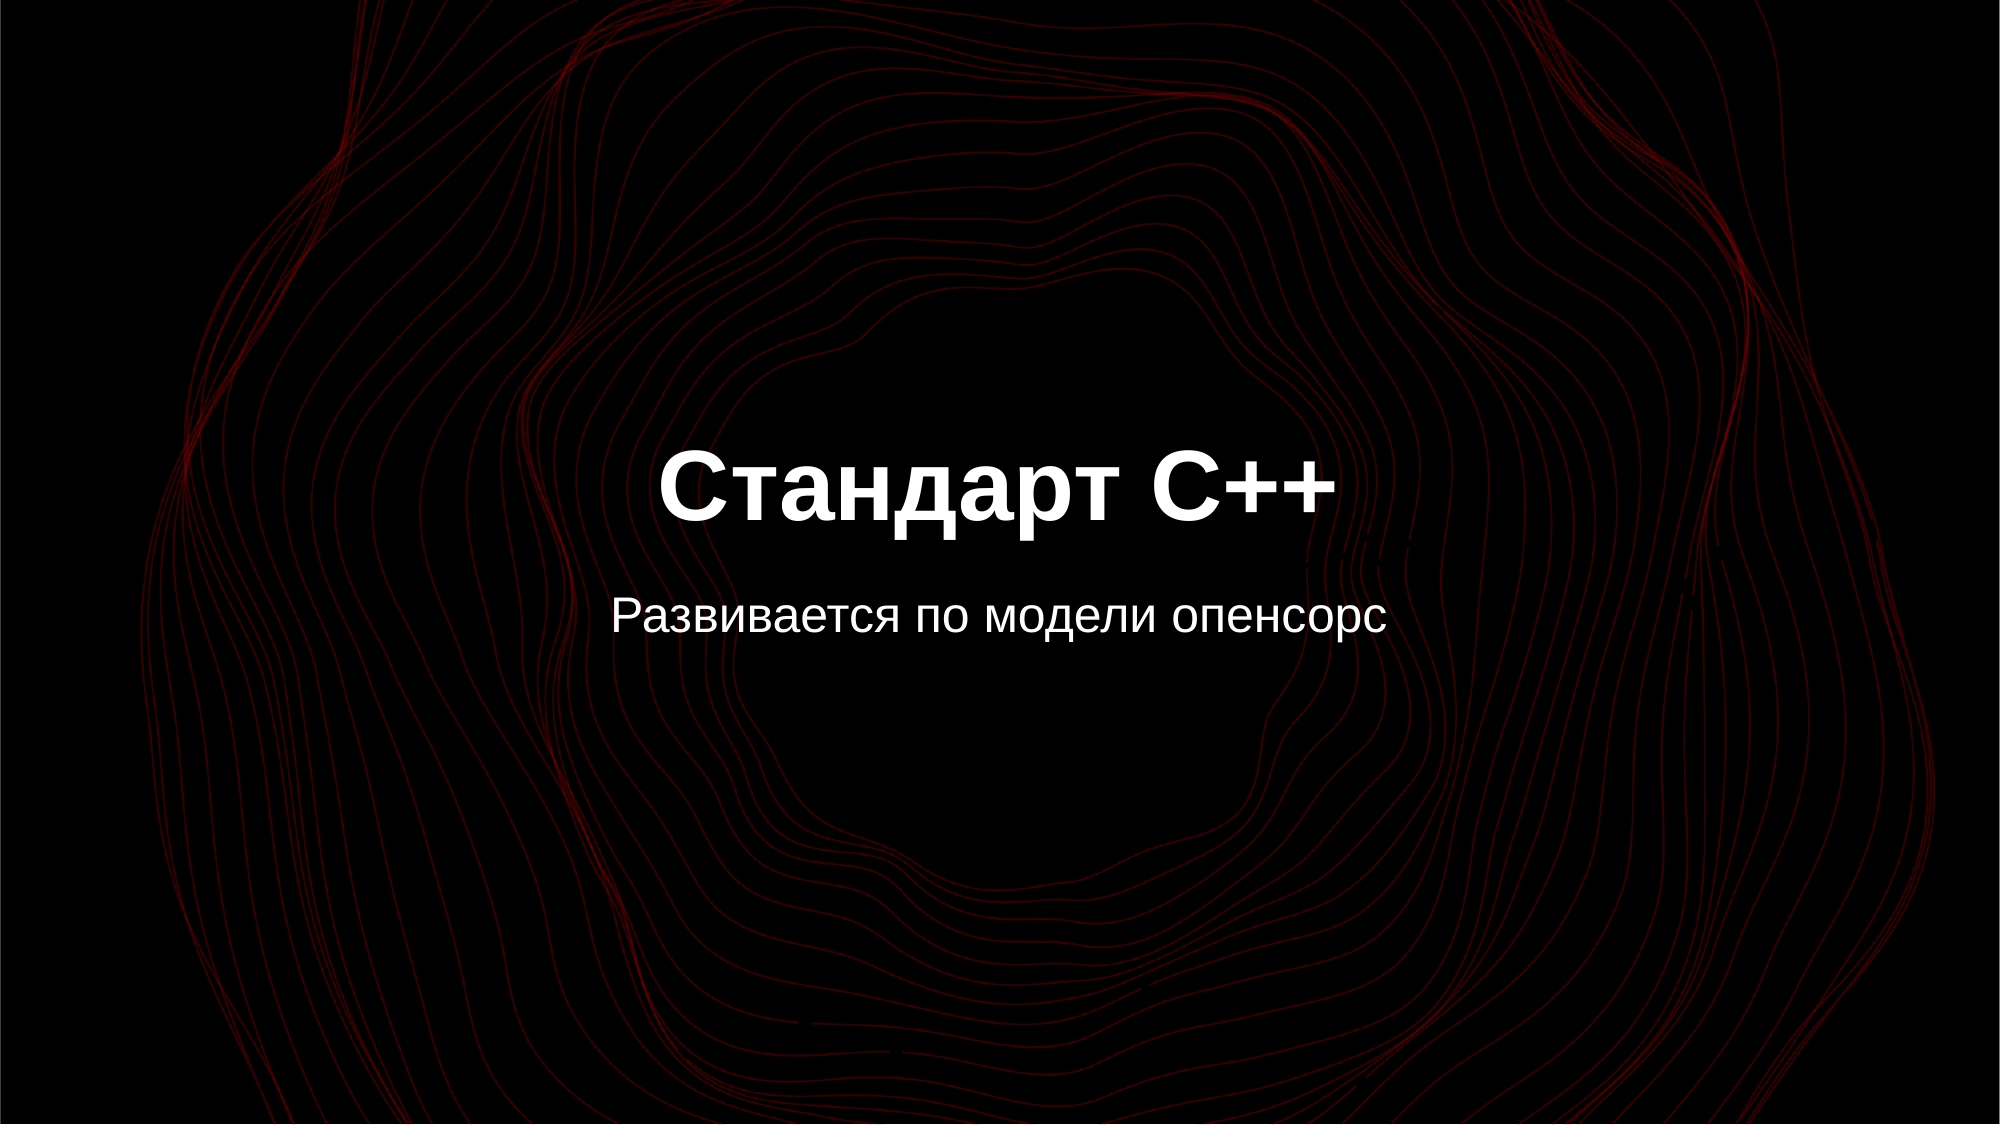

# Стандарт C++
Развивается по модели опенсорс